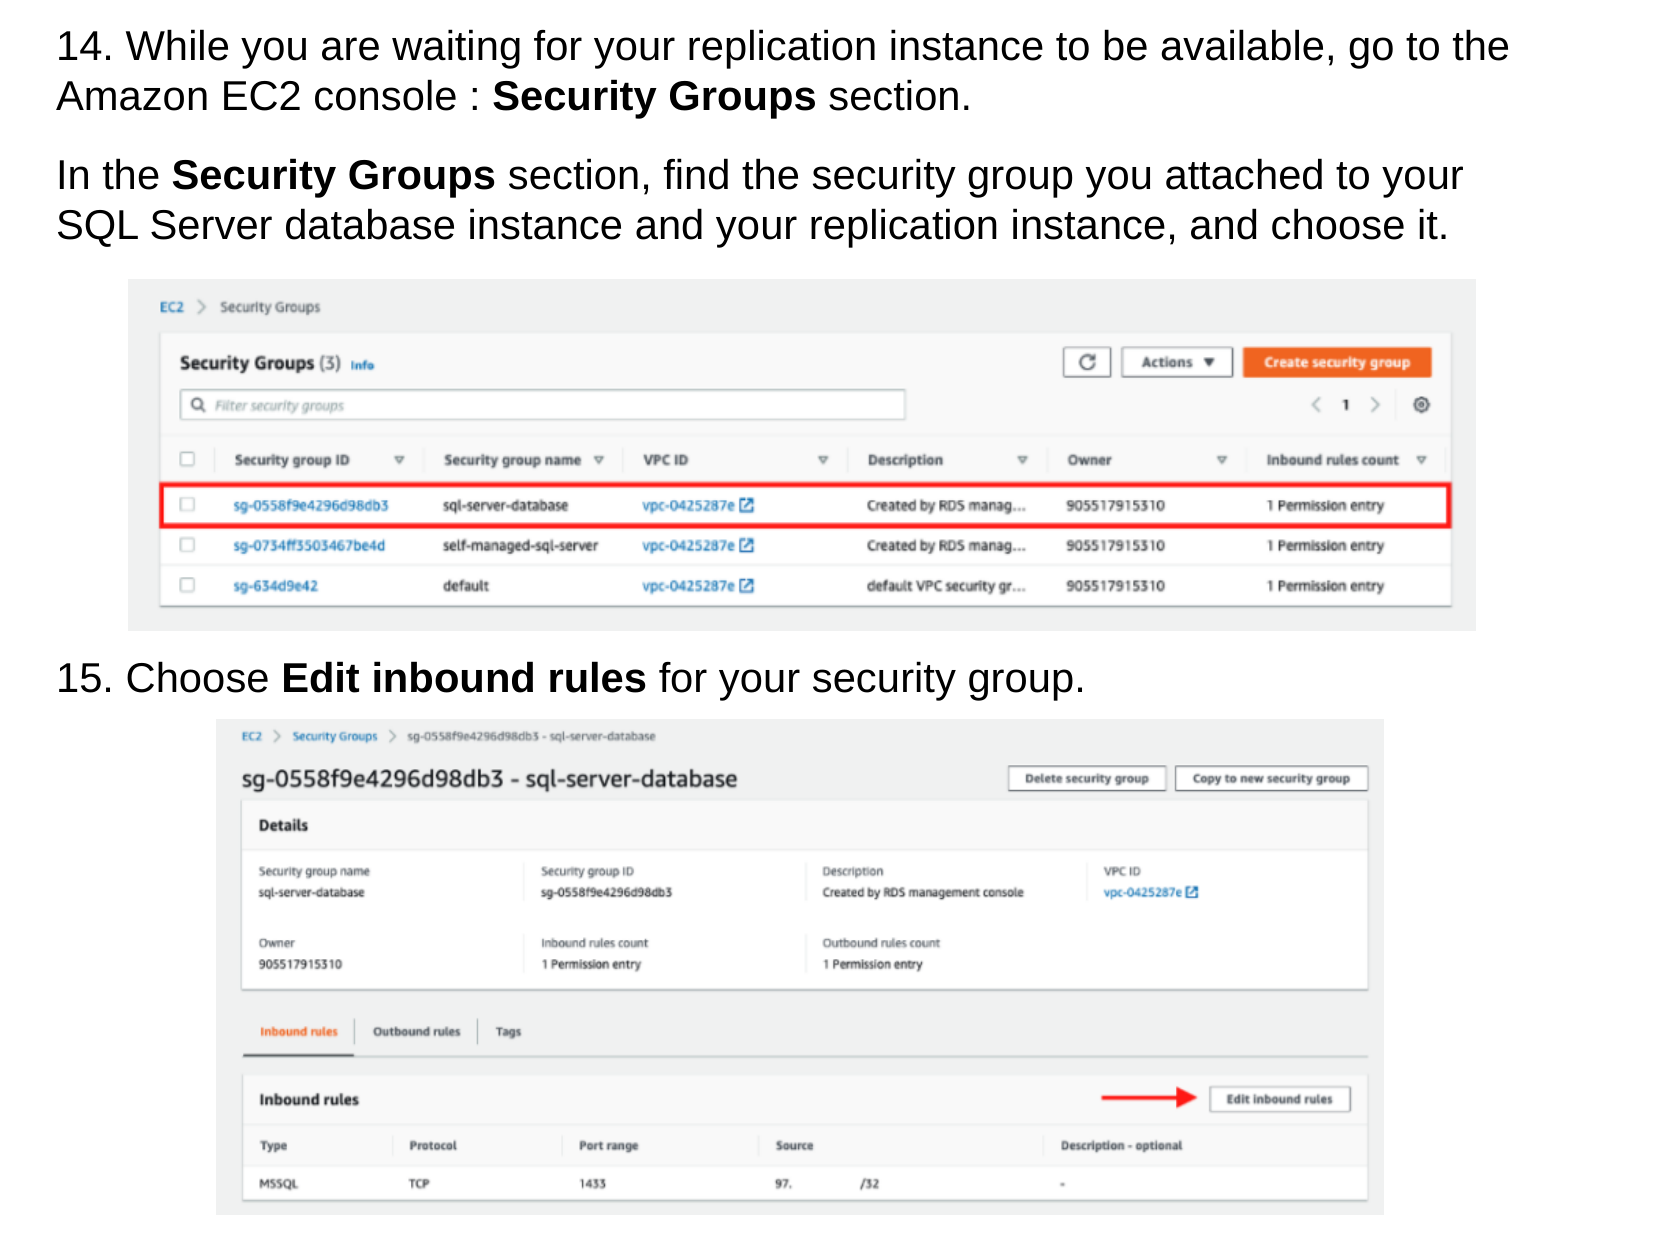

14. While you are waiting for your replication instance to be available, go to the Amazon EC2 console : Security Groups section.
In the Security Groups section, find the security group you attached to your SQL Server database instance and your replication instance, and choose it.
15. Choose Edit inbound rules for your security group.